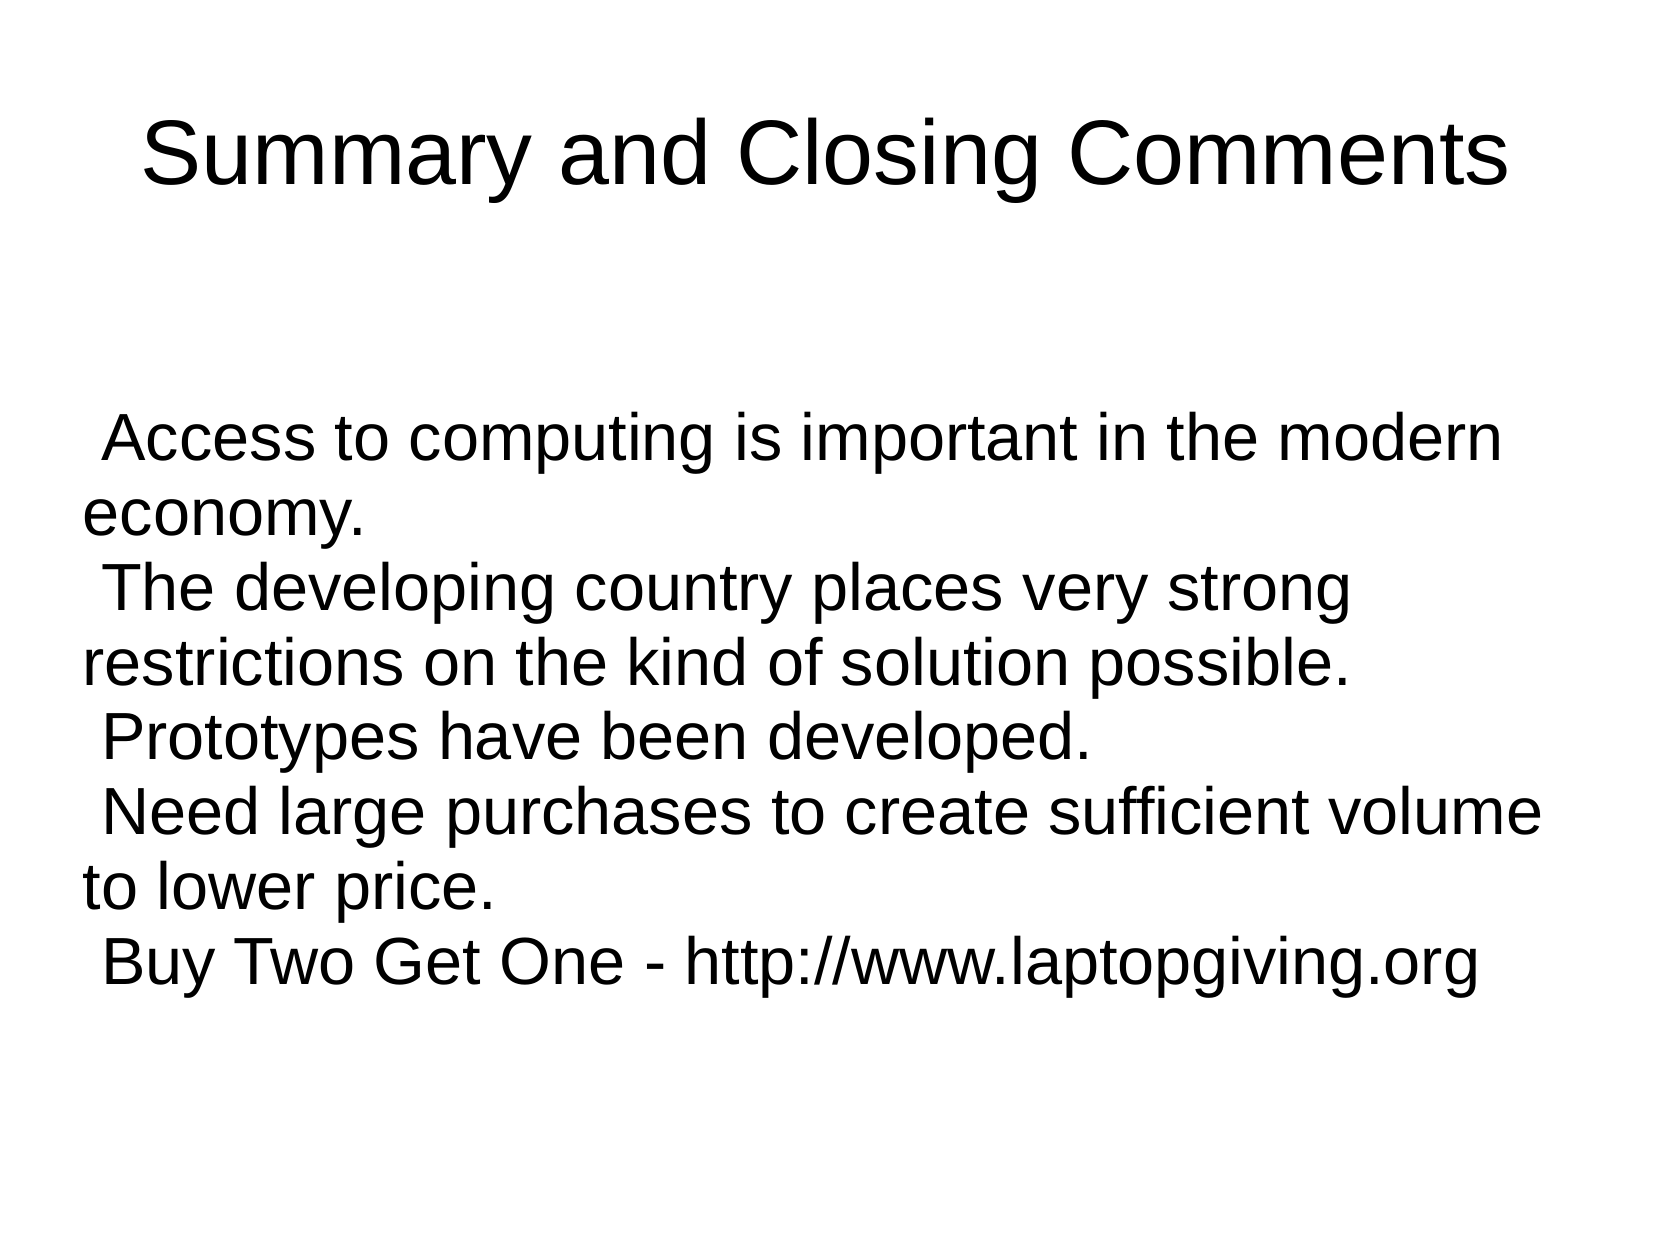

# Summary and Closing Comments
 Access to computing is important in the modern economy.
 The developing country places very strong restrictions on the kind of solution possible.
 Prototypes have been developed.
 Need large purchases to create sufficient volume to lower price.
 Buy Two Get One - http://www.laptopgiving.org